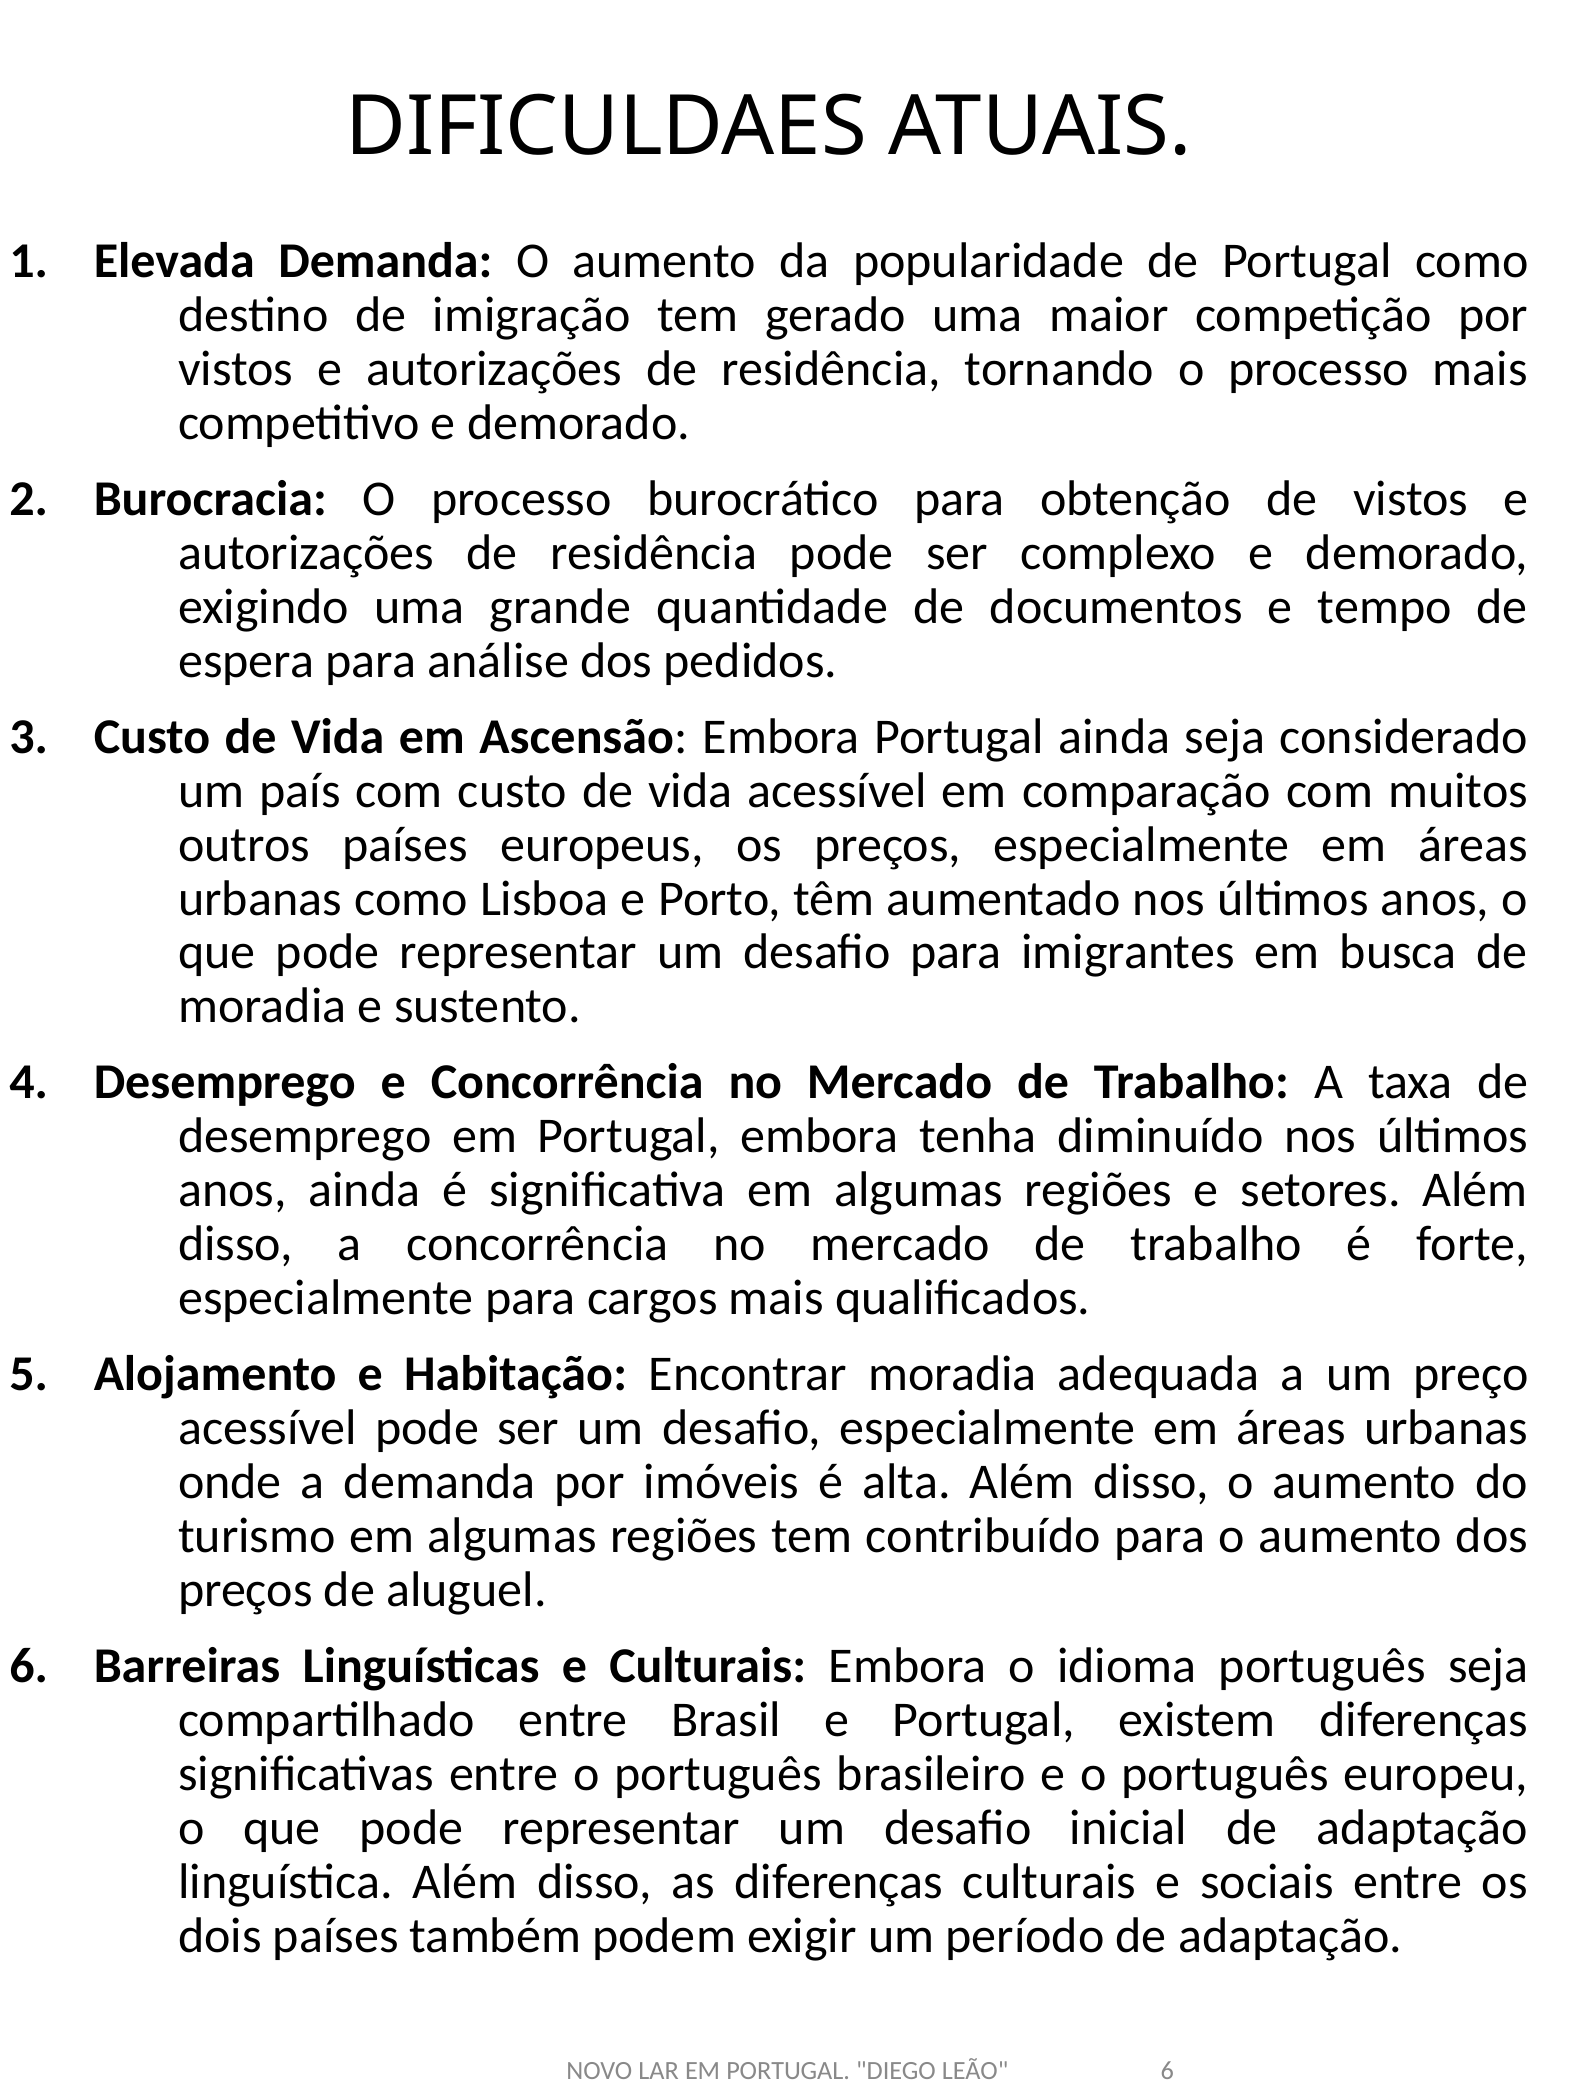

# DIFICULDAES ATUAIS.
Elevada Demanda: O aumento da popularidade de Portugal como destino de imigração tem gerado uma maior competição por vistos e autorizações de residência, tornando o processo mais competitivo e demorado.
Burocracia: O processo burocrático para obtenção de vistos e autorizações de residência pode ser complexo e demorado, exigindo uma grande quantidade de documentos e tempo de espera para análise dos pedidos.
Custo de Vida em Ascensão: Embora Portugal ainda seja considerado um país com custo de vida acessível em comparação com muitos outros países europeus, os preços, especialmente em áreas urbanas como Lisboa e Porto, têm aumentado nos últimos anos, o que pode representar um desafio para imigrantes em busca de moradia e sustento.
Desemprego e Concorrência no Mercado de Trabalho: A taxa de desemprego em Portugal, embora tenha diminuído nos últimos anos, ainda é significativa em algumas regiões e setores. Além disso, a concorrência no mercado de trabalho é forte, especialmente para cargos mais qualificados.
Alojamento e Habitação: Encontrar moradia adequada a um preço acessível pode ser um desafio, especialmente em áreas urbanas onde a demanda por imóveis é alta. Além disso, o aumento do turismo em algumas regiões tem contribuído para o aumento dos preços de aluguel.
Barreiras Linguísticas e Culturais: Embora o idioma português seja compartilhado entre Brasil e Portugal, existem diferenças significativas entre o português brasileiro e o português europeu, o que pode representar um desafio inicial de adaptação linguística. Além disso, as diferenças culturais e sociais entre os dois países também podem exigir um período de adaptação.
NOVO LAR EM PORTUGAL. "DIEGO LEÃO"